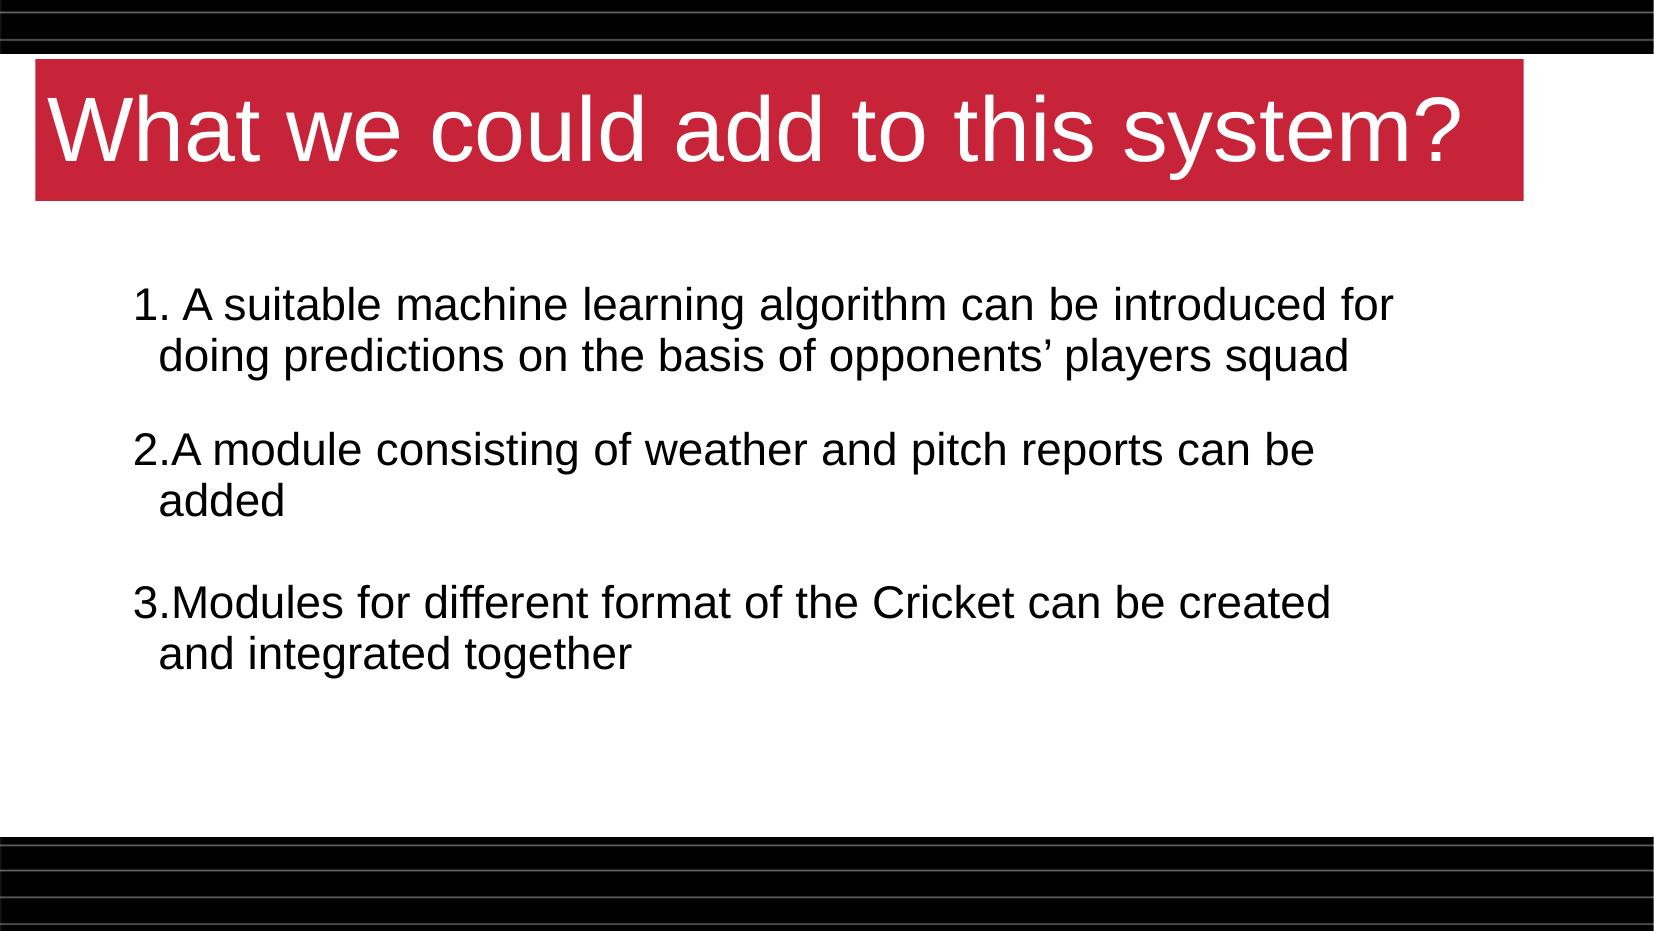

# What we could add to this system?
1. A suitable machine learning algorithm can be introduced for doing predictions on the basis of opponents’ players squad
2.A module consisting of weather and pitch reports can be added
3.Modules for different format of the Cricket can be created and integrated together